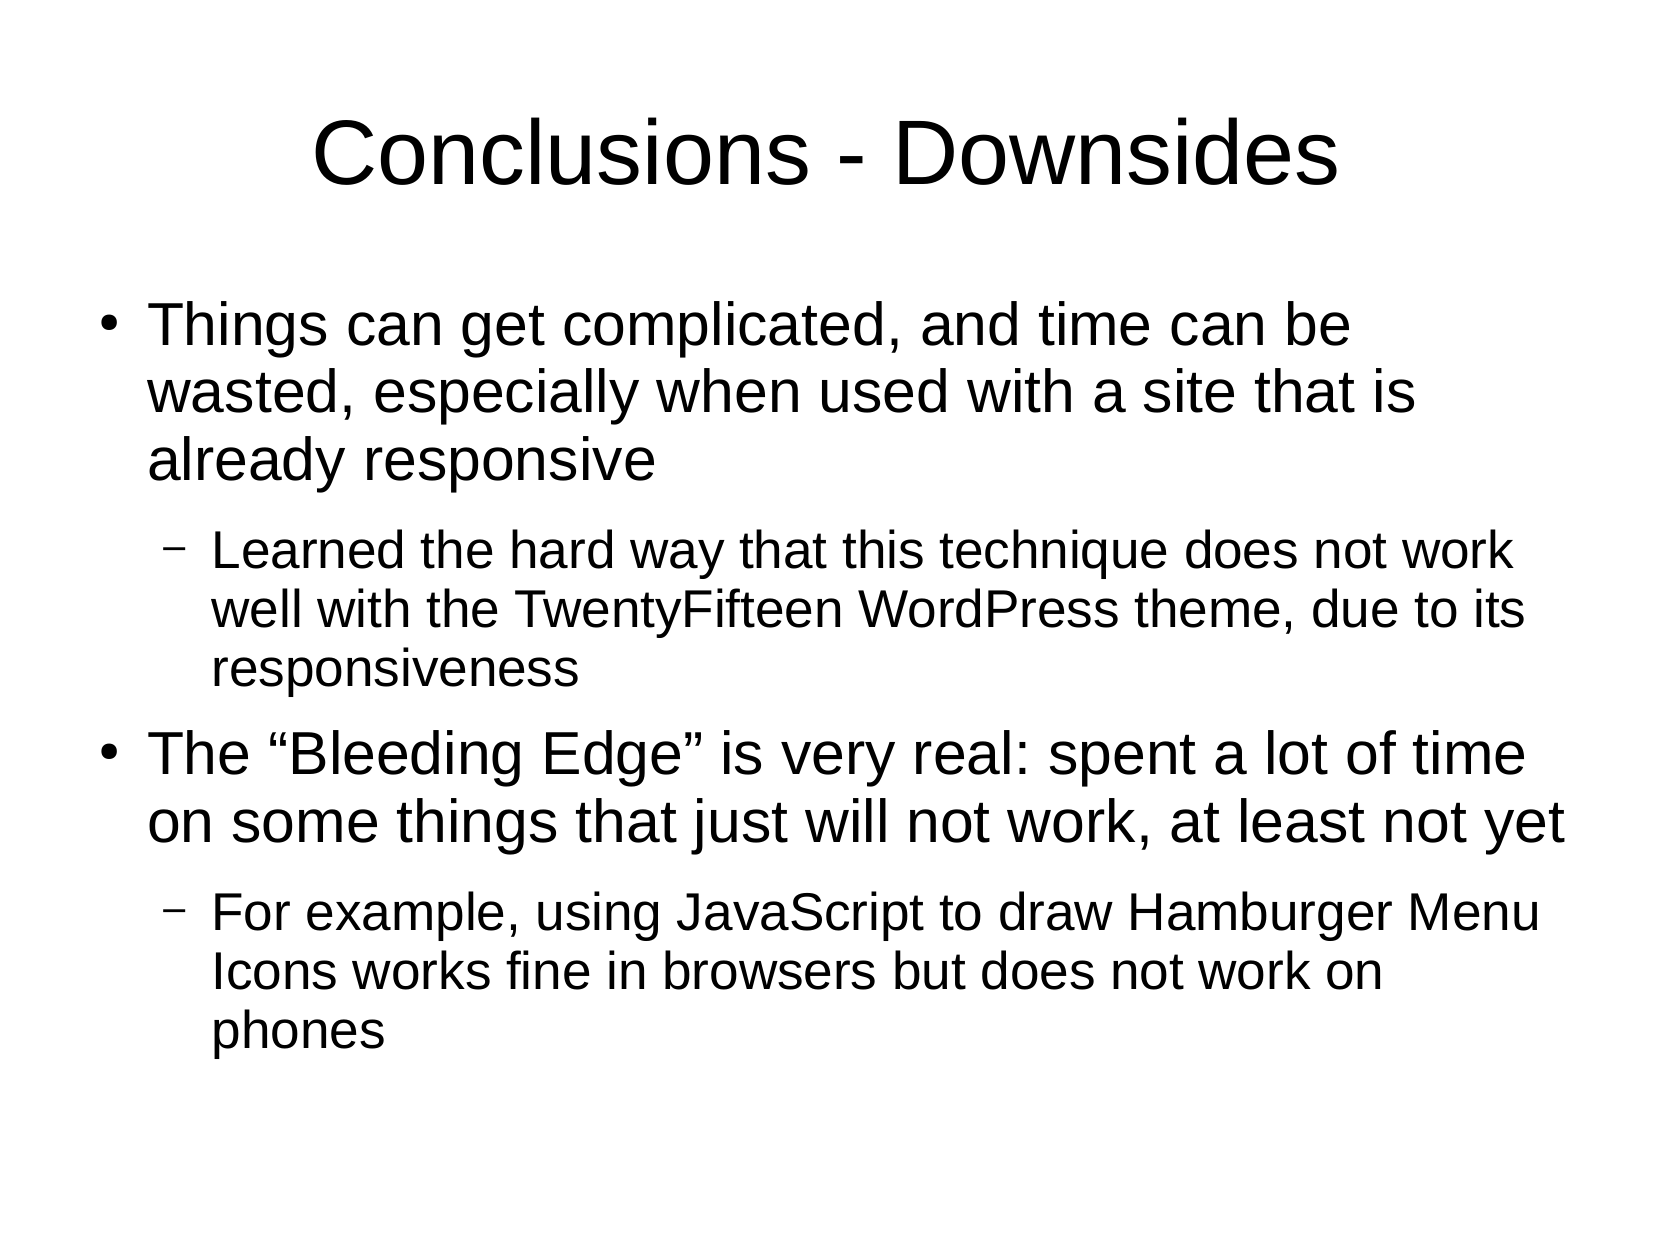

# Conclusions - Downsides
Things can get complicated, and time can be wasted, especially when used with a site that is already responsive
Learned the hard way that this technique does not work well with the TwentyFifteen WordPress theme, due to its responsiveness
The “Bleeding Edge” is very real: spent a lot of time on some things that just will not work, at least not yet
For example, using JavaScript to draw Hamburger Menu Icons works fine in browsers but does not work on phones